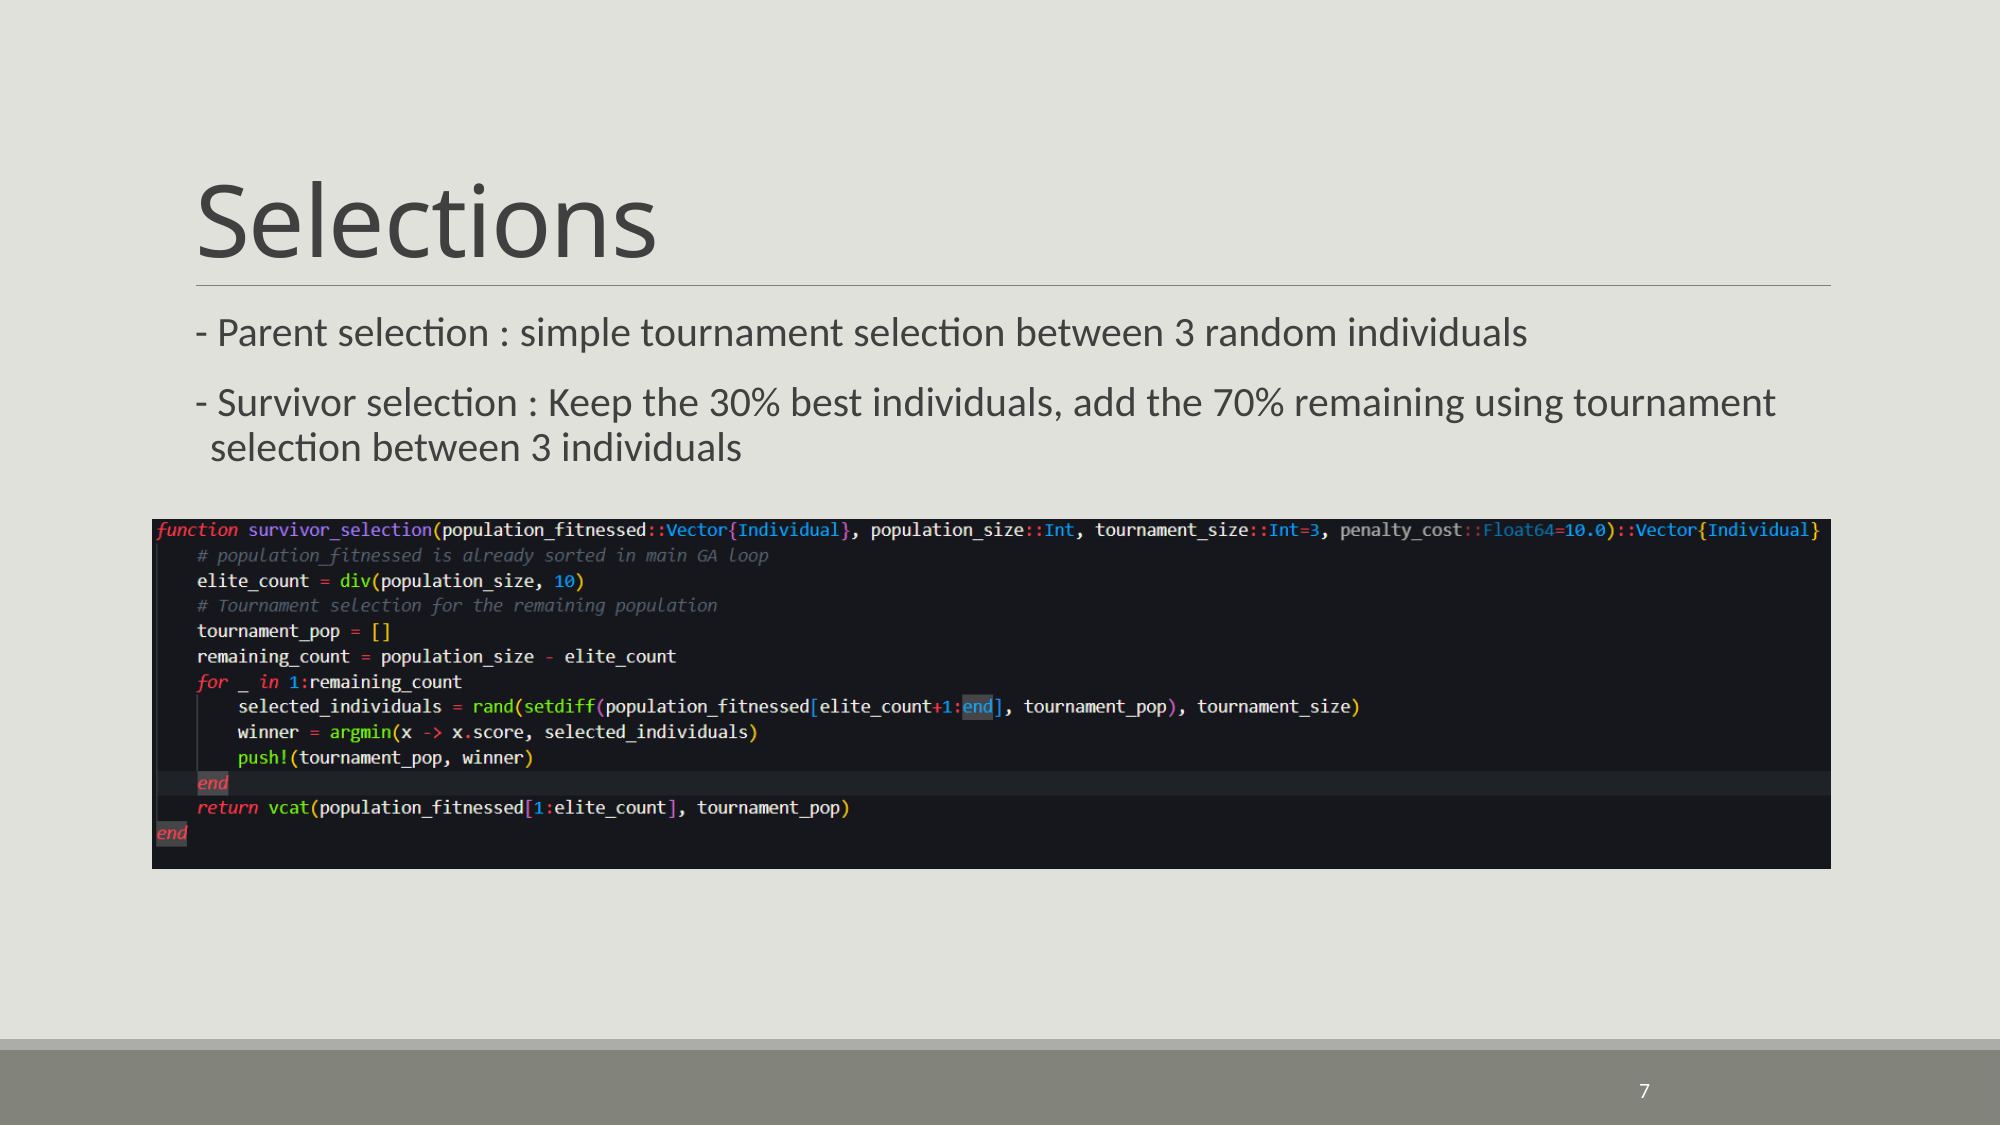

# Selections
- Parent selection : simple tournament selection between 3 random individuals
- Survivor selection : Keep the 30% best individuals, add the 70% remaining using tournament selection between 3 individuals